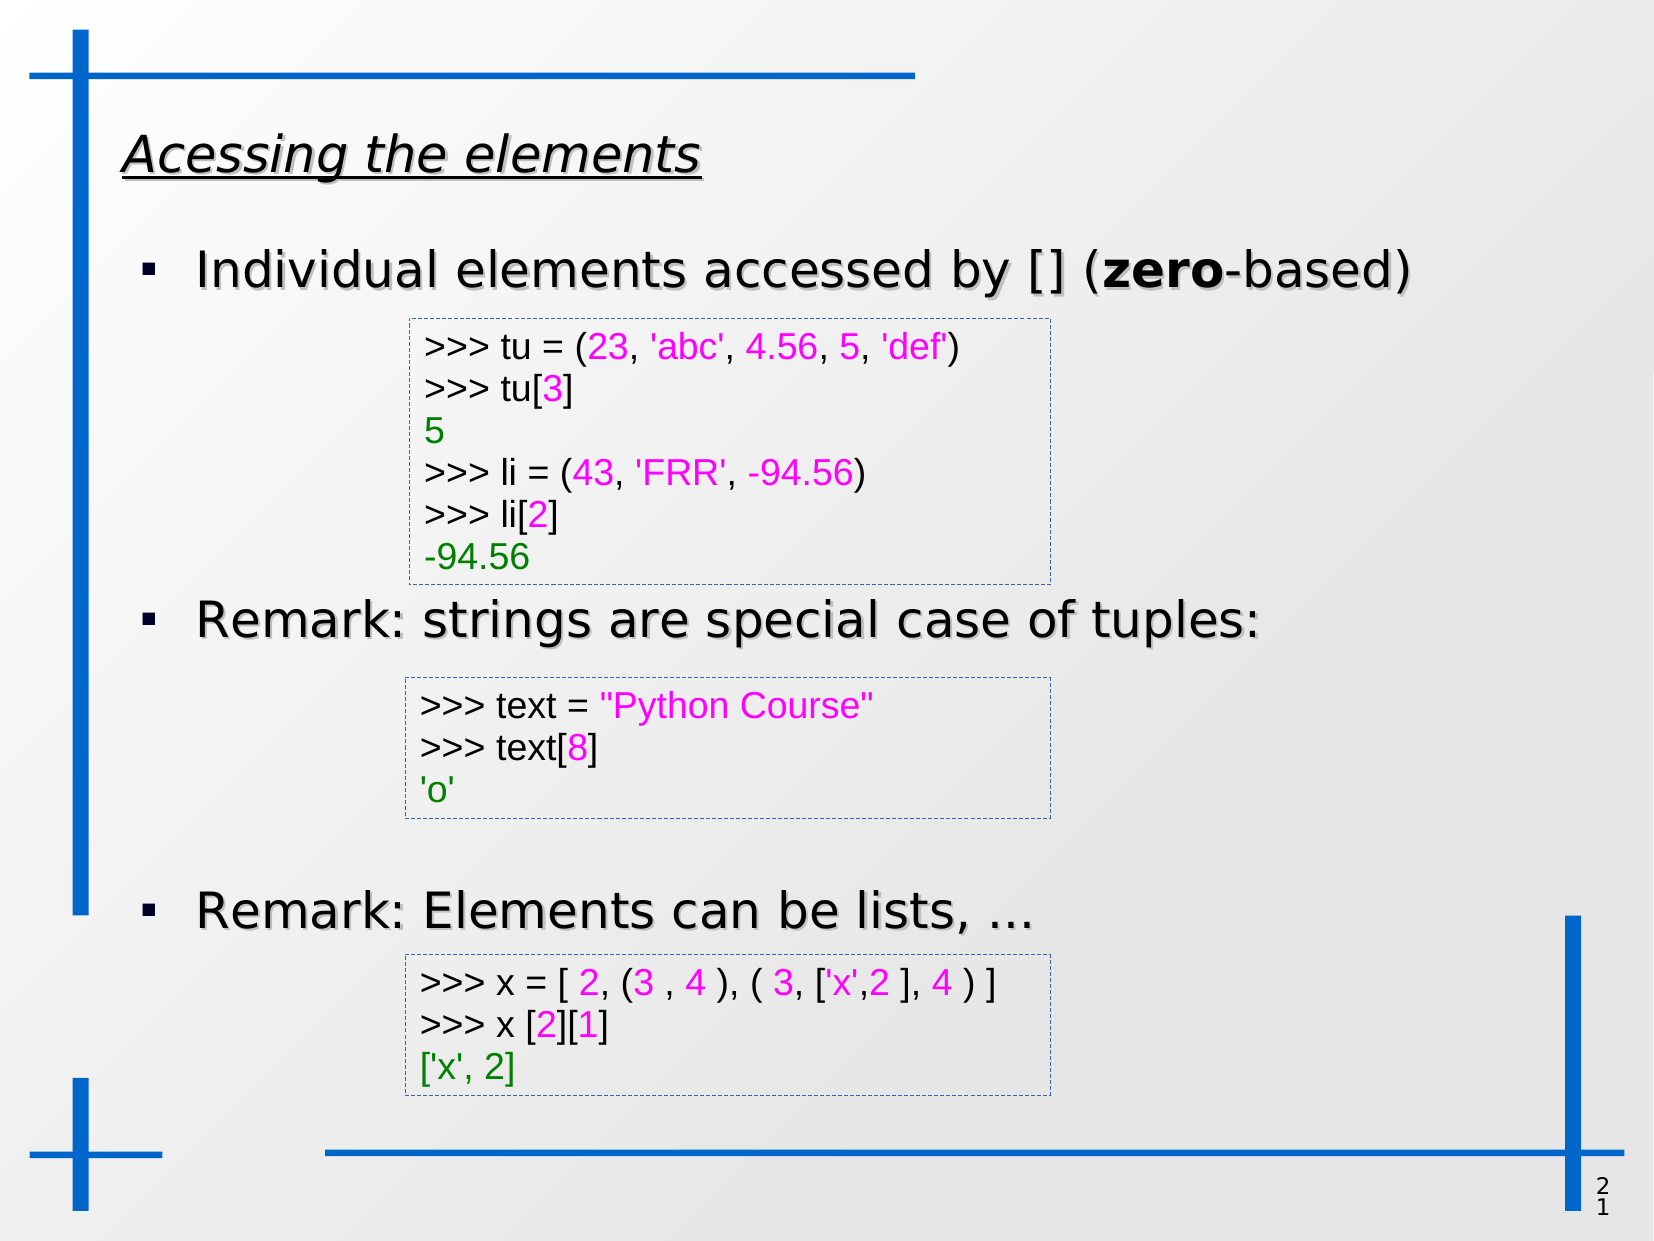

# Acessing the elements
Individual elements accessed by [] (zero-based)
Remark: strings are special case of tuples:
Remark: Elements can be lists, ...
>>> tu = (23, 'abc', 4.56, 5, 'def')
>>> tu[3]
5
>>> li = (43, 'FRR', -94.56)
>>> li[2]
-94.56
>>> text = "Python Course"
>>> text[8]
'o'
>>> x = [ 2, (3 , 4 ), ( 3, ['x',2 ], 4 ) ]
>>> x [2][1]
['x', 2]